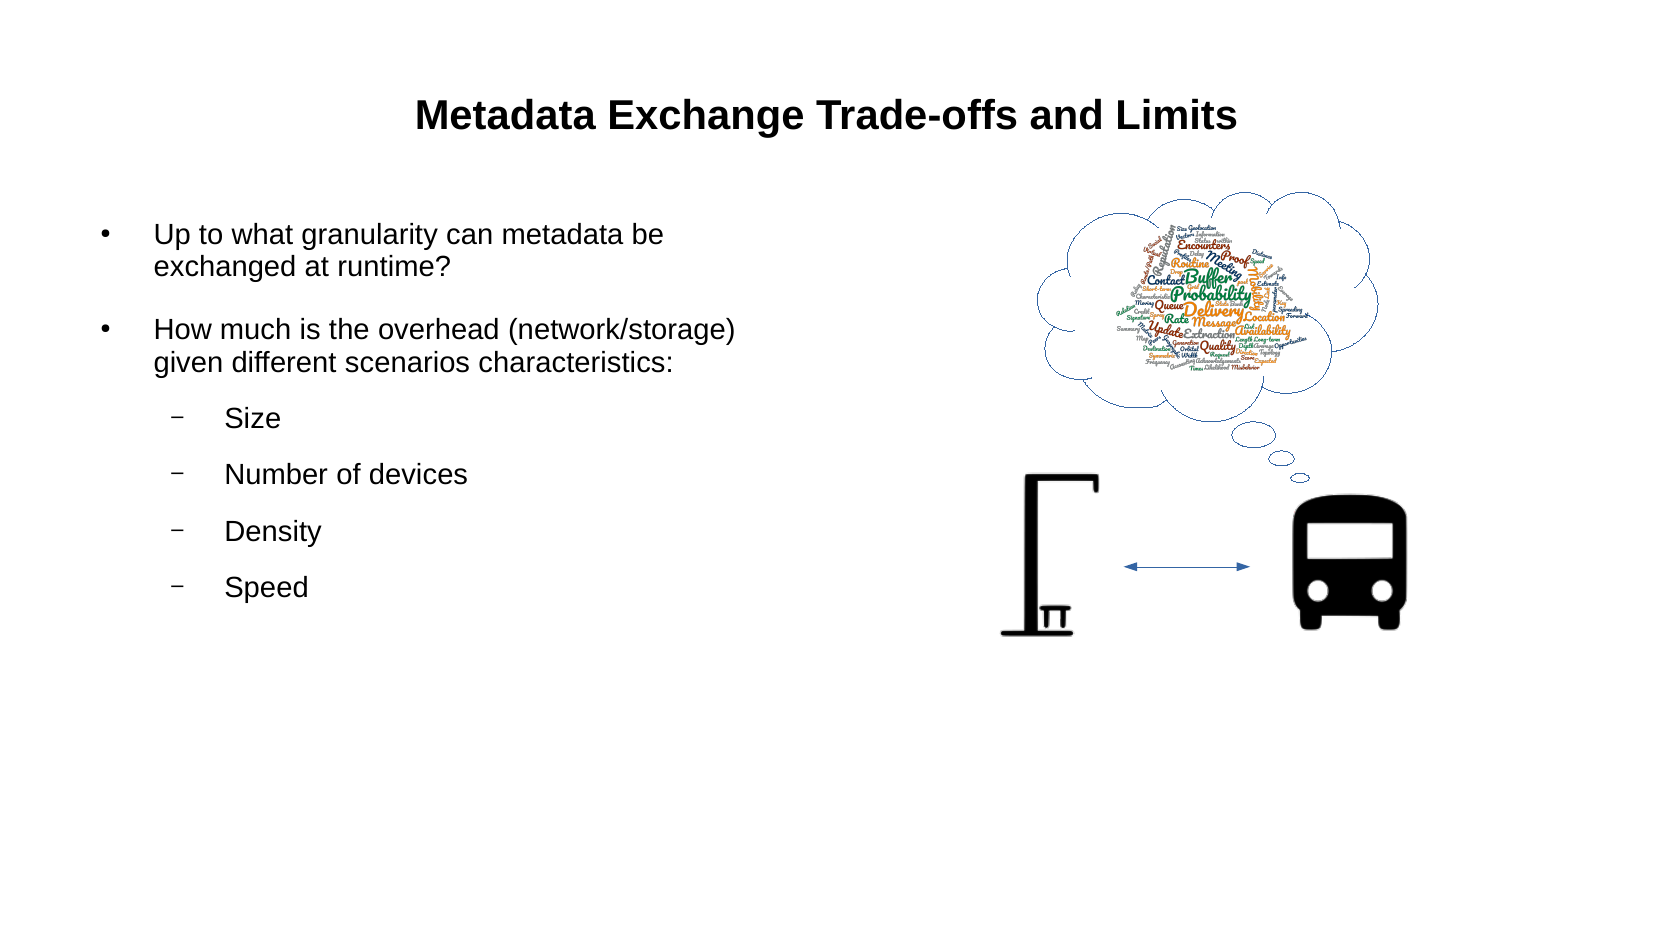

# Metadata Exchange Trade-offs and Limits
Up to what granularity can metadata be exchanged at runtime?
How much is the overhead (network/storage) given different scenarios characteristics:
Size
Number of devices
Density
Speed